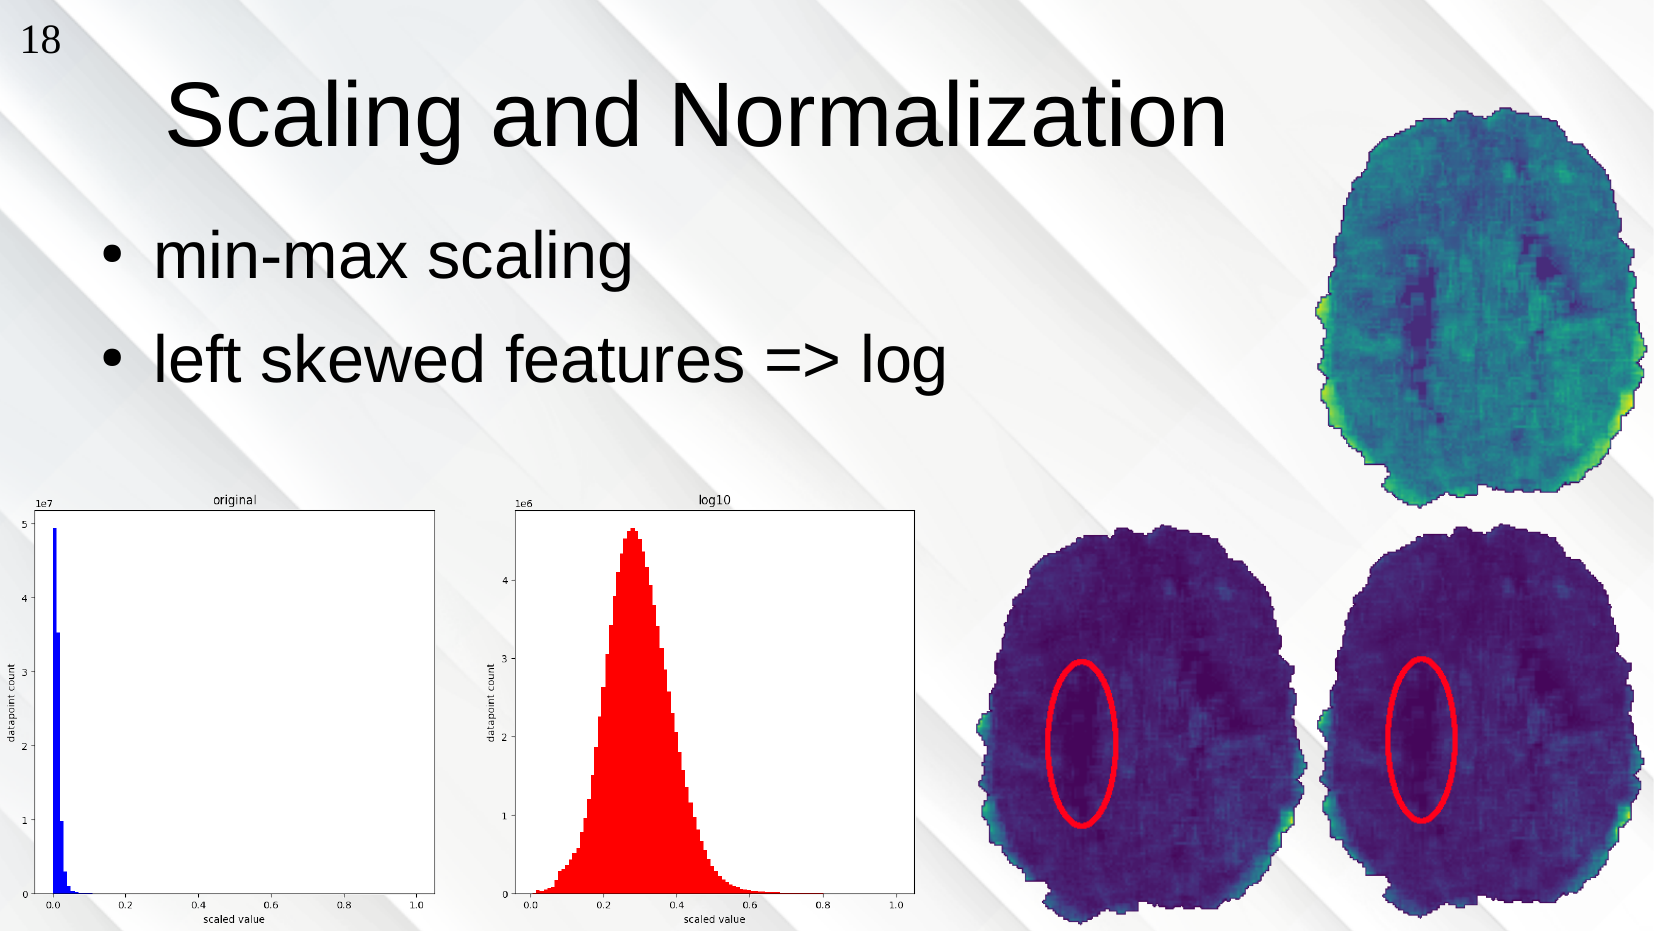

18
# Scaling and Normalization
min-max scaling
left skewed features => log